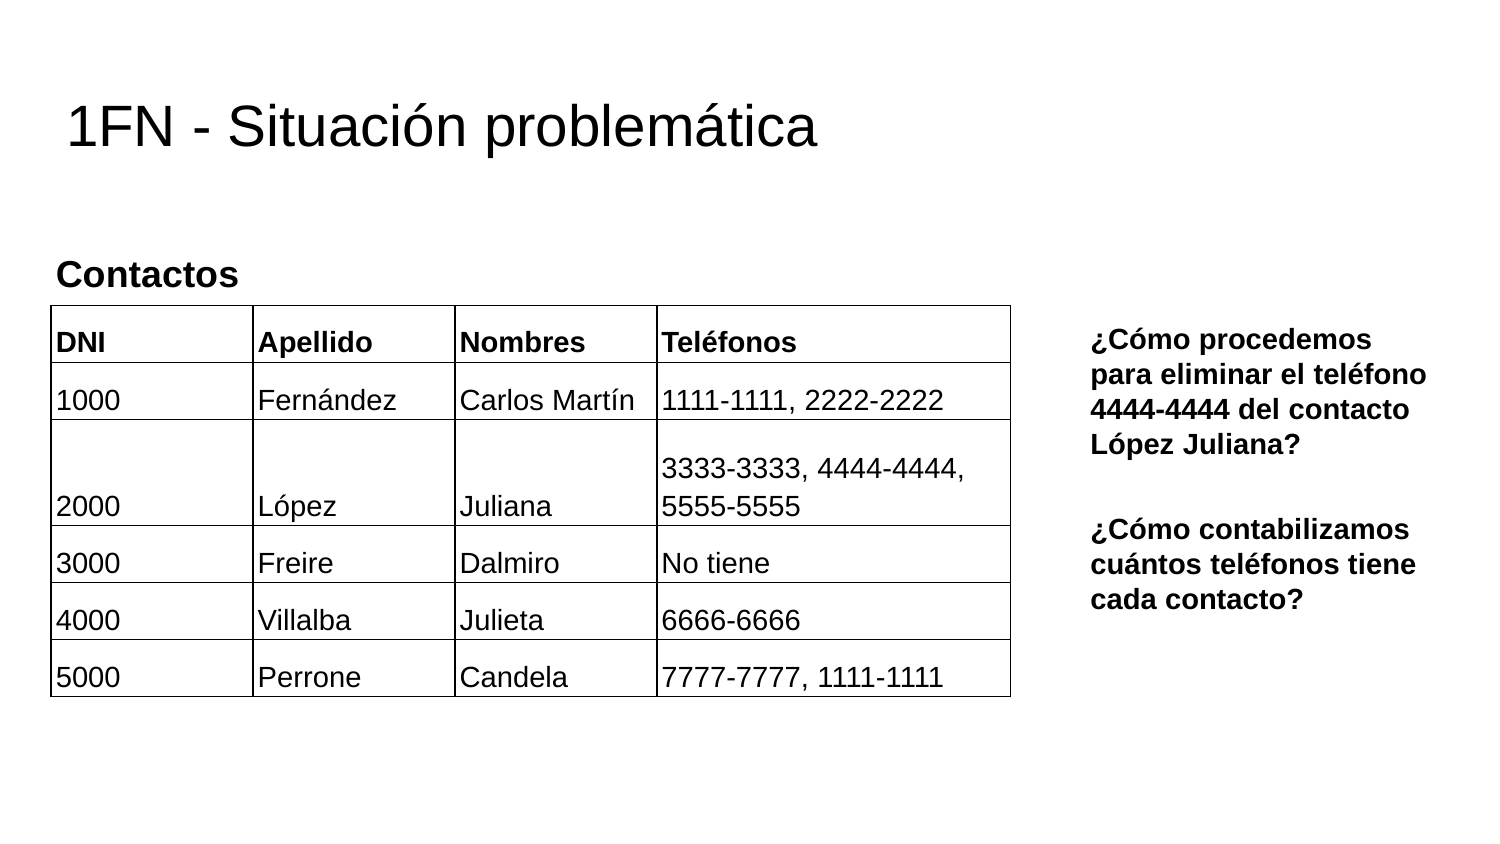

# 1FN - Situación problemática
Contactos
| DNI | Apellido | Nombres | Teléfonos |
| --- | --- | --- | --- |
| 1000 | Fernández | Carlos Martín | 1111-1111, 2222-2222 |
| 2000 | López | Juliana | 3333-3333, 4444-4444, 5555-5555 |
| 3000 | Freire | Dalmiro | No tiene |
| 4000 | Villalba | Julieta | 6666-6666 |
| 5000 | Perrone | Candela | 7777-7777, 1111-1111 |
¿Cómo procedemos para eliminar el teléfono 4444-4444 del contacto López Juliana?
¿Cómo contabilizamos cuántos teléfonos tiene cada contacto?